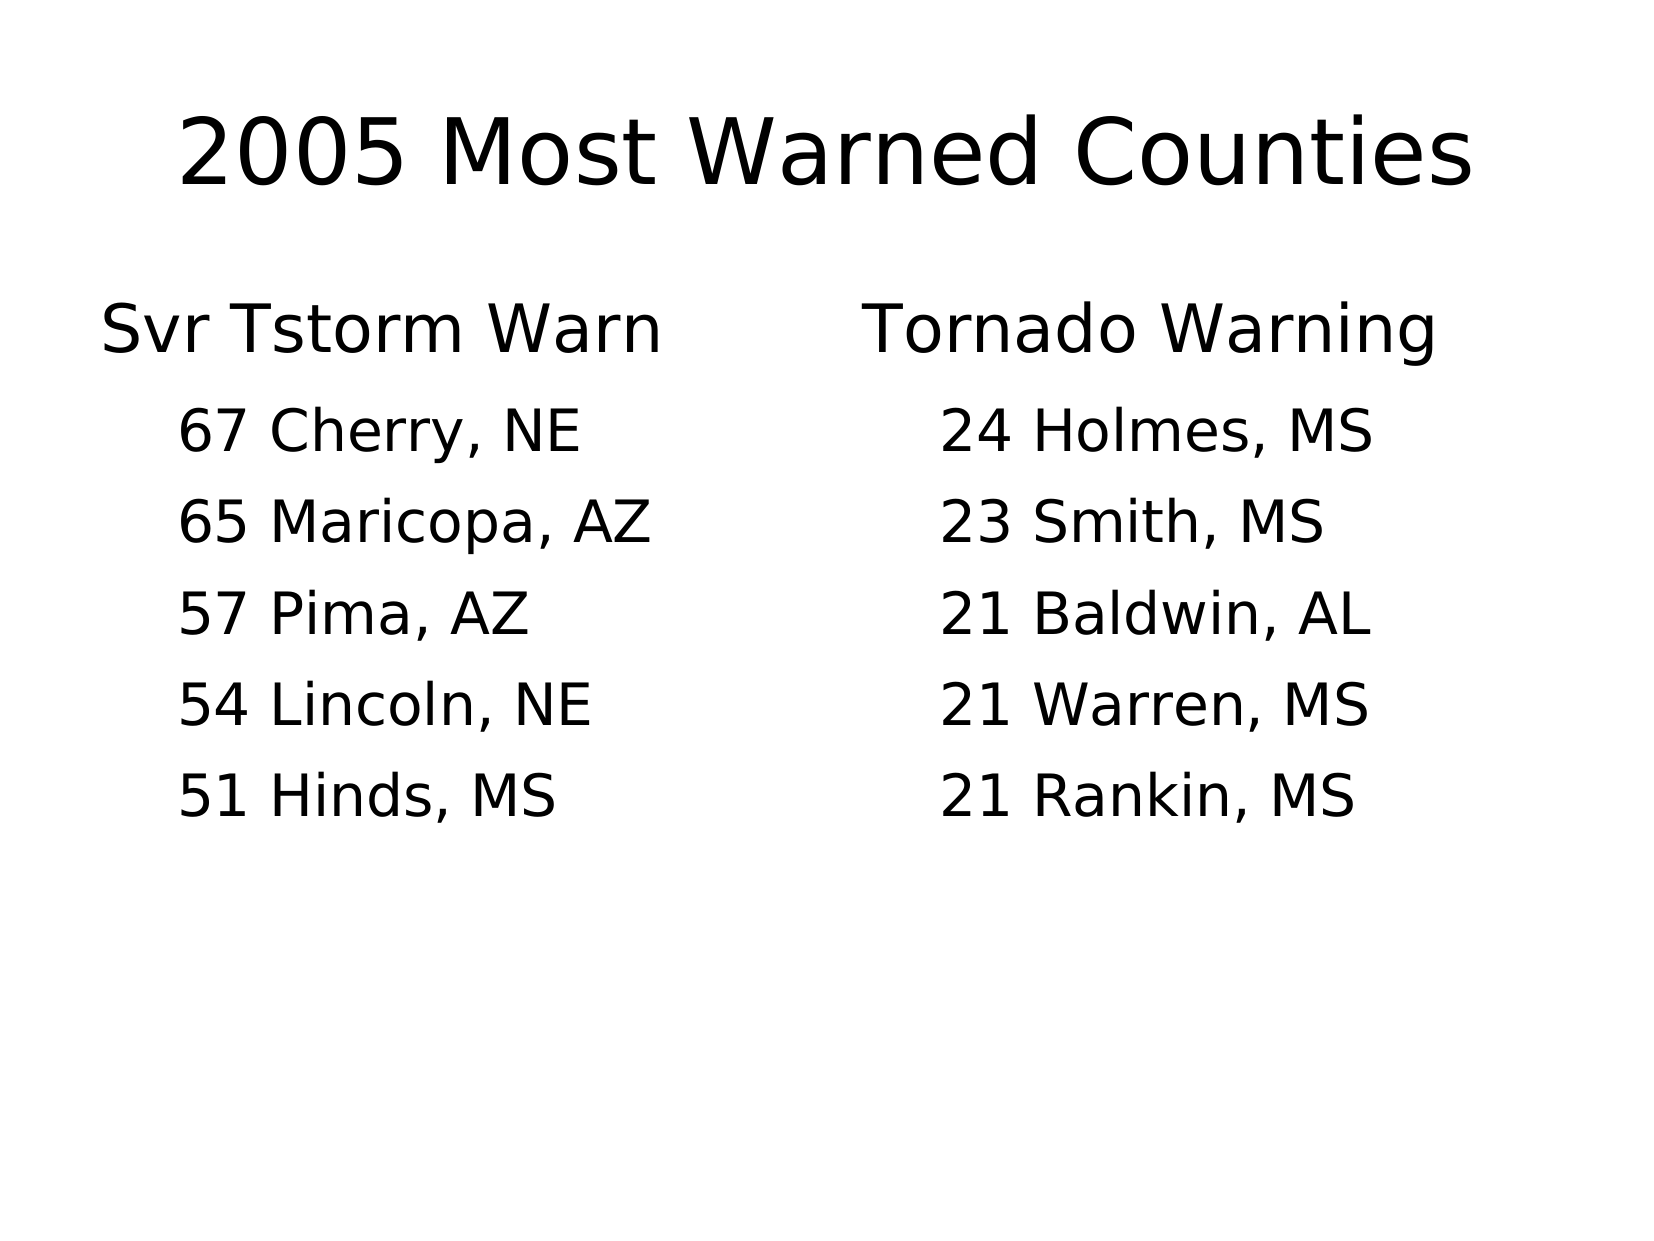

# 2005 Most Warned Counties
Svr Tstorm Warn
67 Cherry, NE
65 Maricopa, AZ
57 Pima, AZ
54 Lincoln, NE
51 Hinds, MS
Tornado Warning
24 Holmes, MS
23 Smith, MS
21 Baldwin, AL
21 Warren, MS
21 Rankin, MS